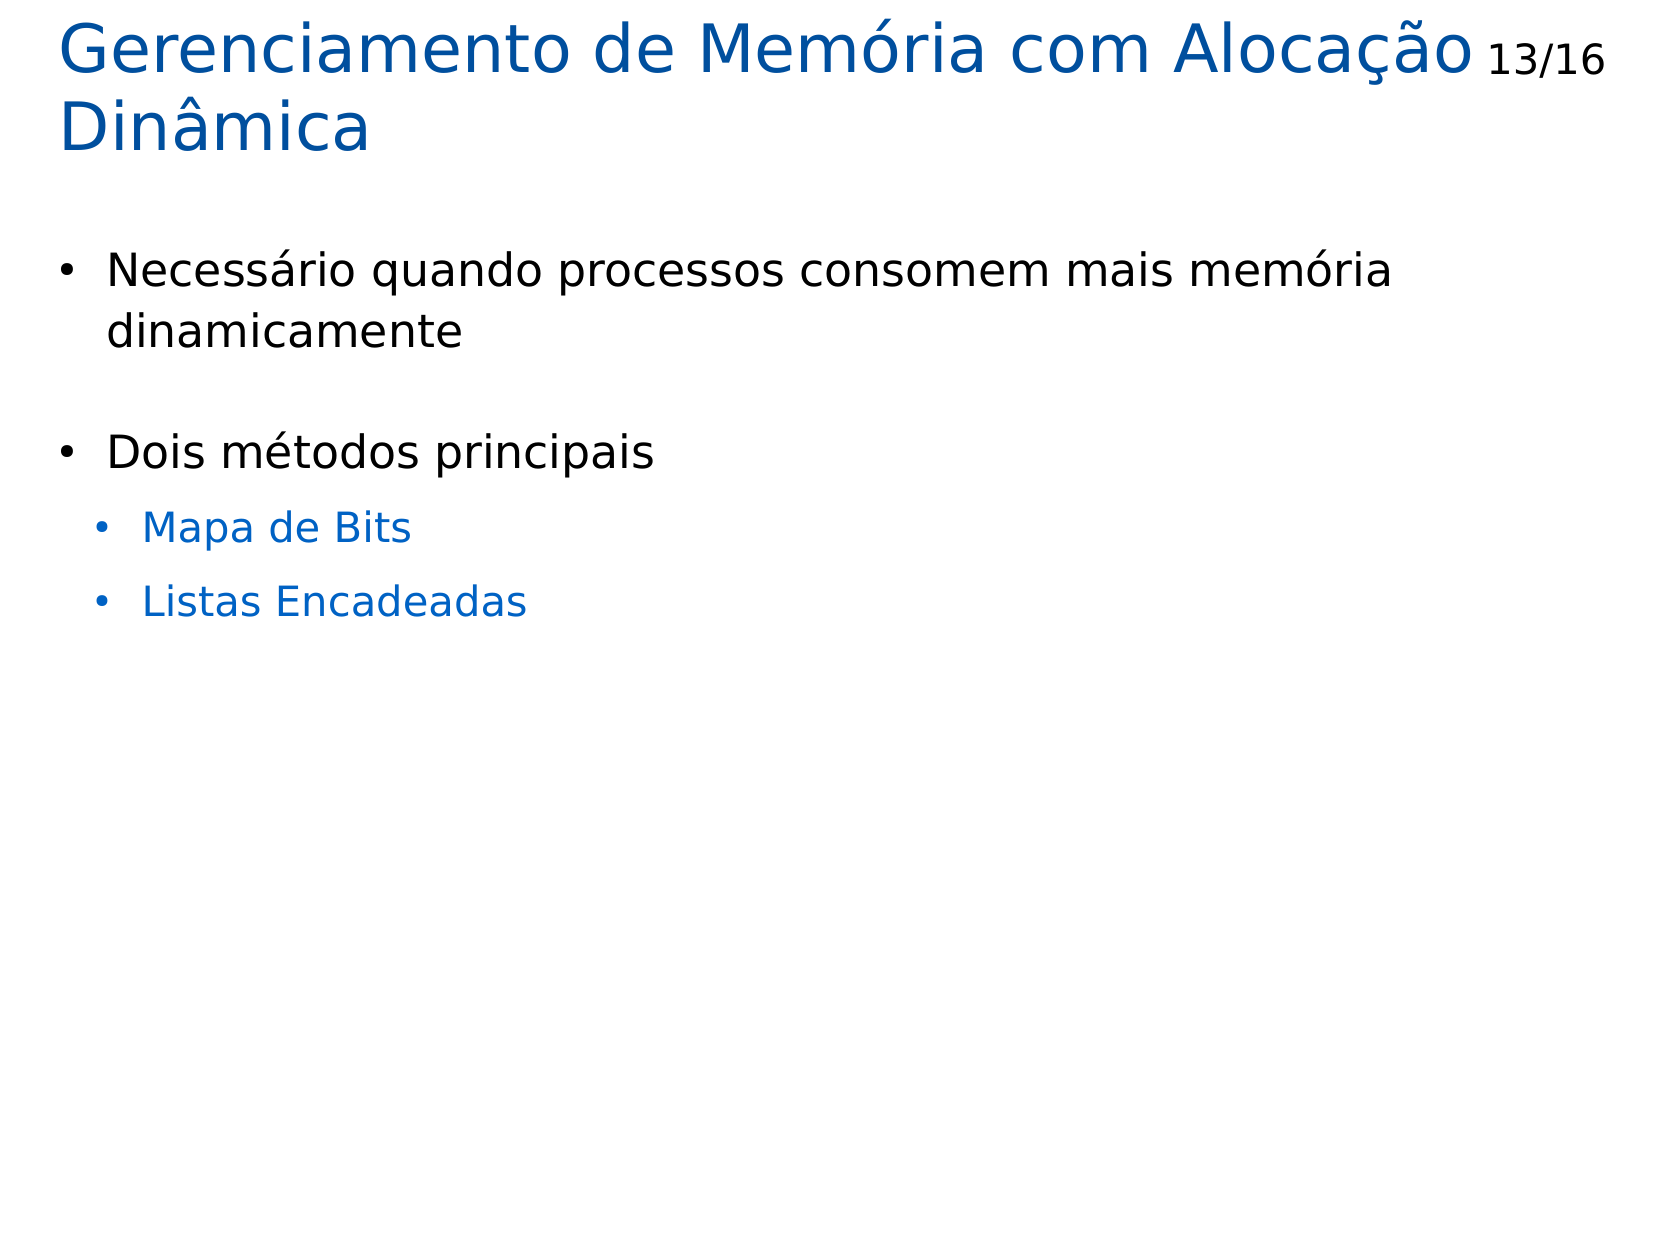

# Gerenciamento de Memória com Alocação Dinâmica
13
Necessário quando processos consomem mais memória dinamicamente
Dois métodos principais
Mapa de Bits
Listas Encadeadas